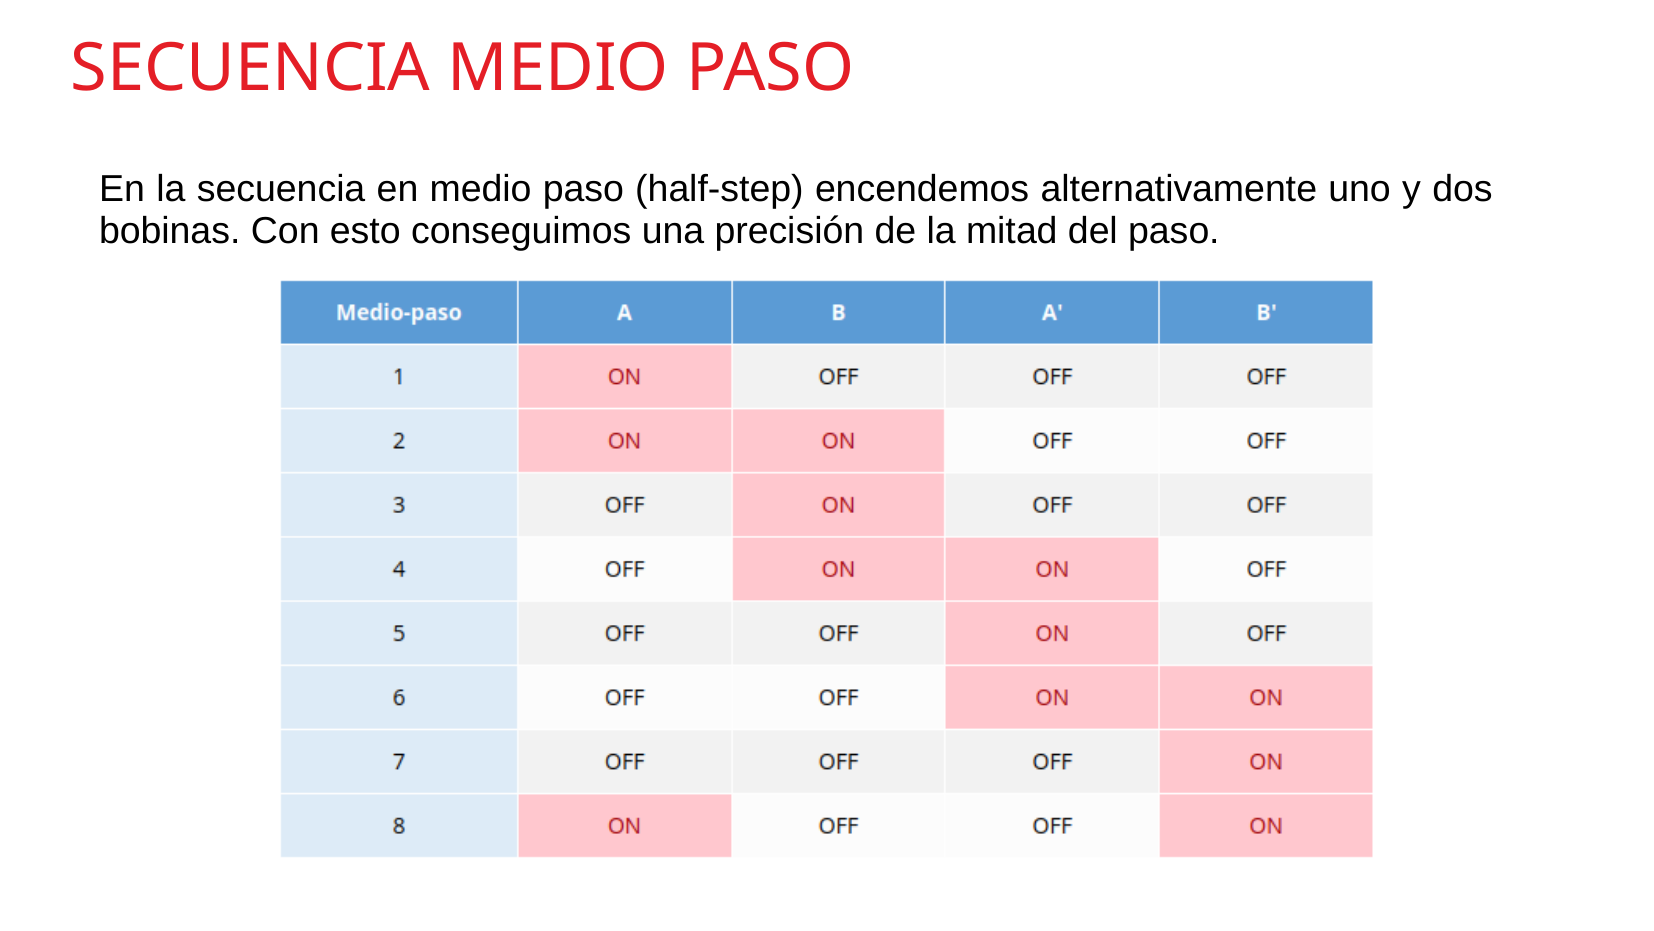

# SECUENCIA MEDIO PASO
En la secuencia en medio paso (half-step) encendemos alternativamente uno y dos bobinas. Con esto conseguimos una precisión de la mitad del paso.